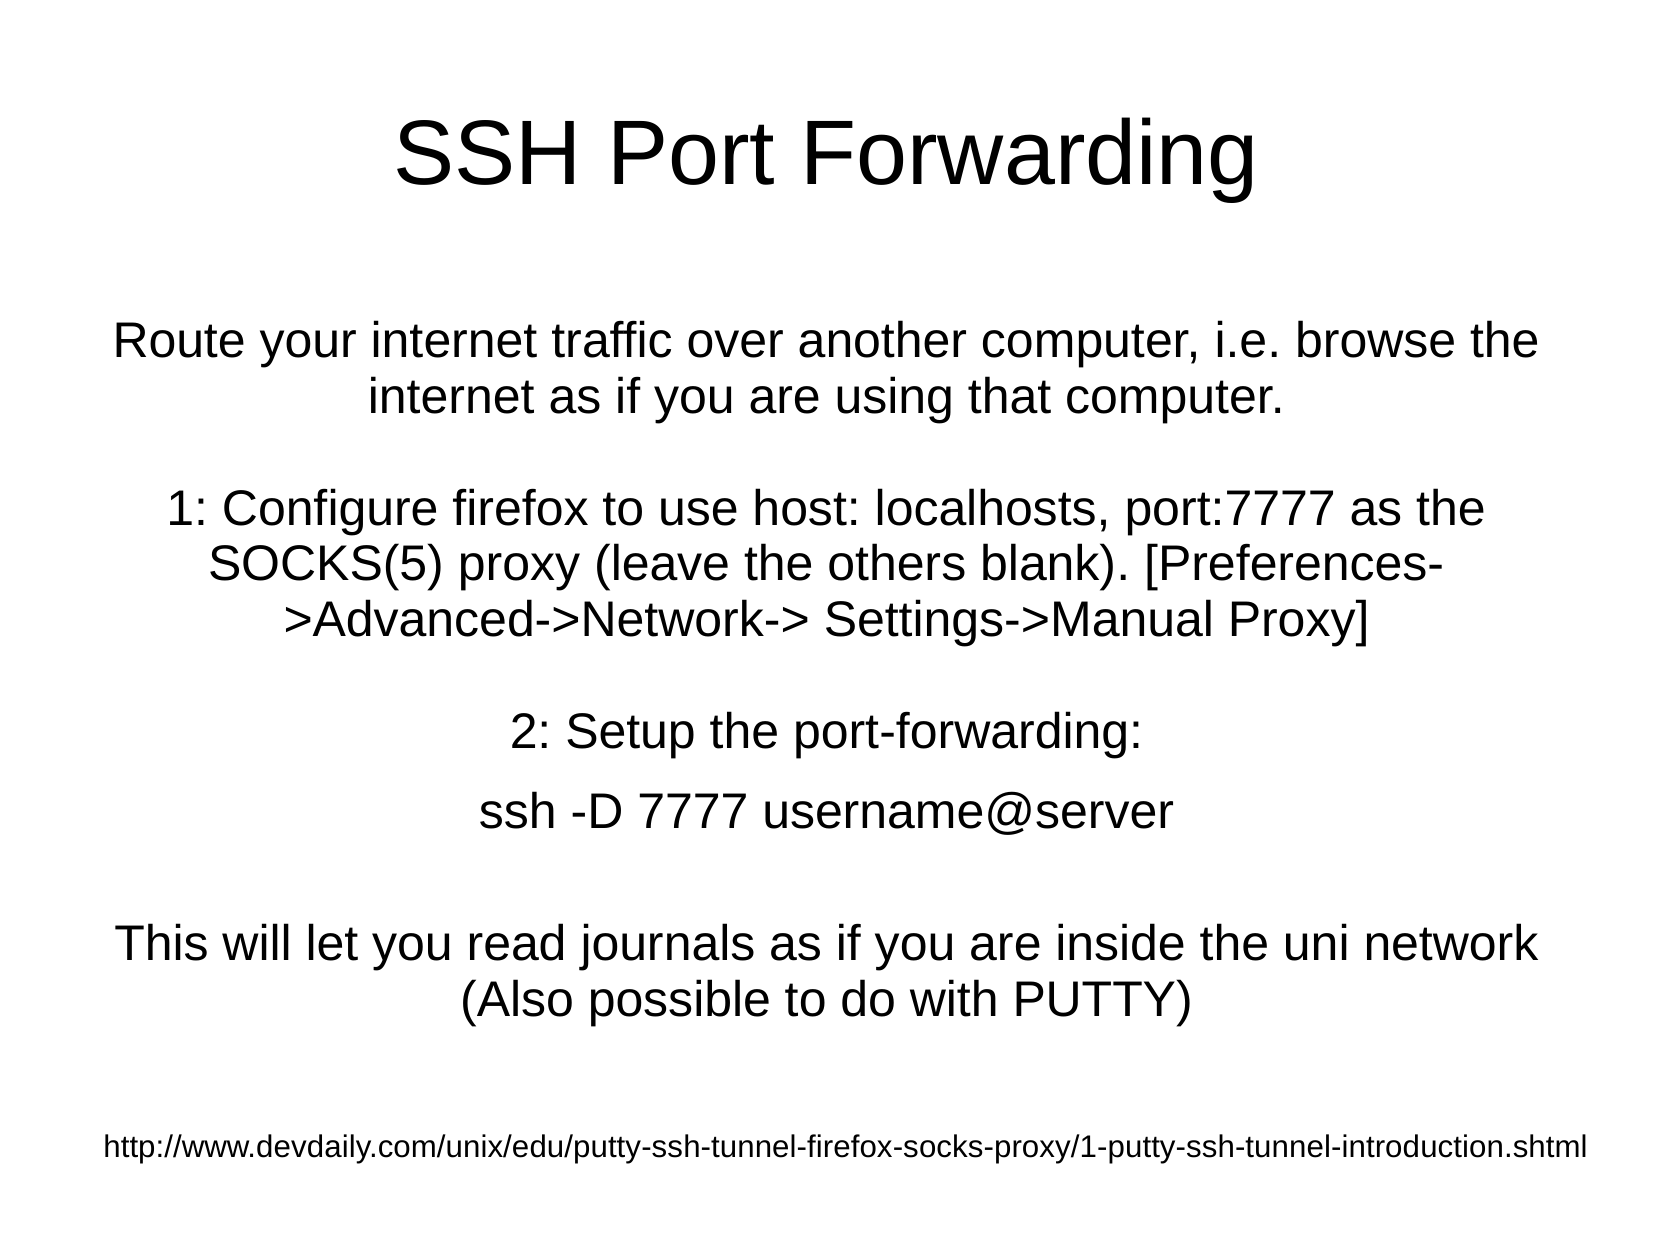

# SSH Port Forwarding
Route your internet traffic over another computer, i.e. browse the internet as if you are using that computer.
1: Configure firefox to use host: localhosts, port:7777 as the SOCKS(5) proxy (leave the others blank). [Preferences->Advanced->Network-> Settings->Manual Proxy]
2: Setup the port-forwarding:
ssh -D 7777 username@server
This will let you read journals as if you are inside the uni network
(Also possible to do with PUTTY)
http://www.devdaily.com/unix/edu/putty-ssh-tunnel-firefox-socks-proxy/1-putty-ssh-tunnel-introduction.shtml